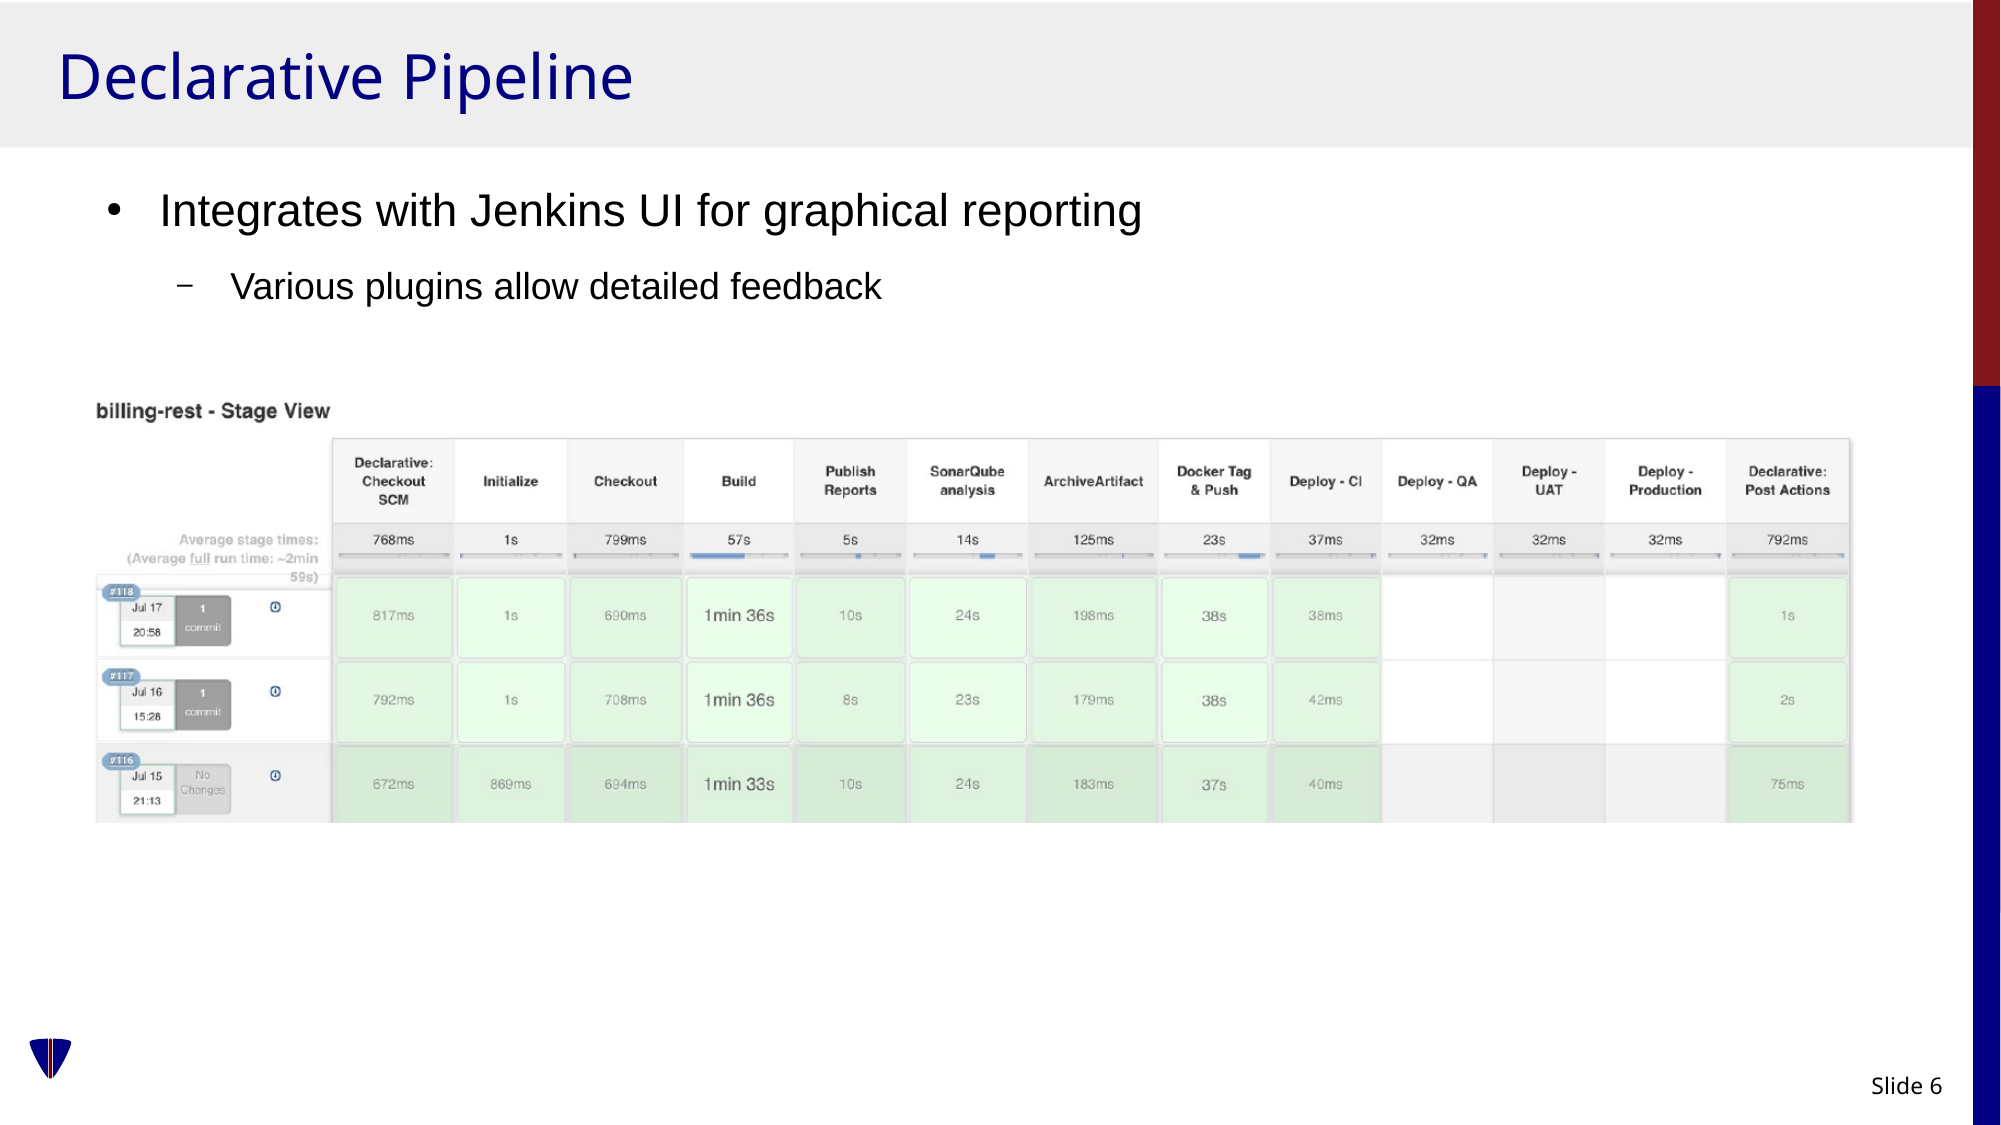

# Declarative Pipeline
Integrates with Jenkins UI for graphical reporting
Various plugins allow detailed feedback